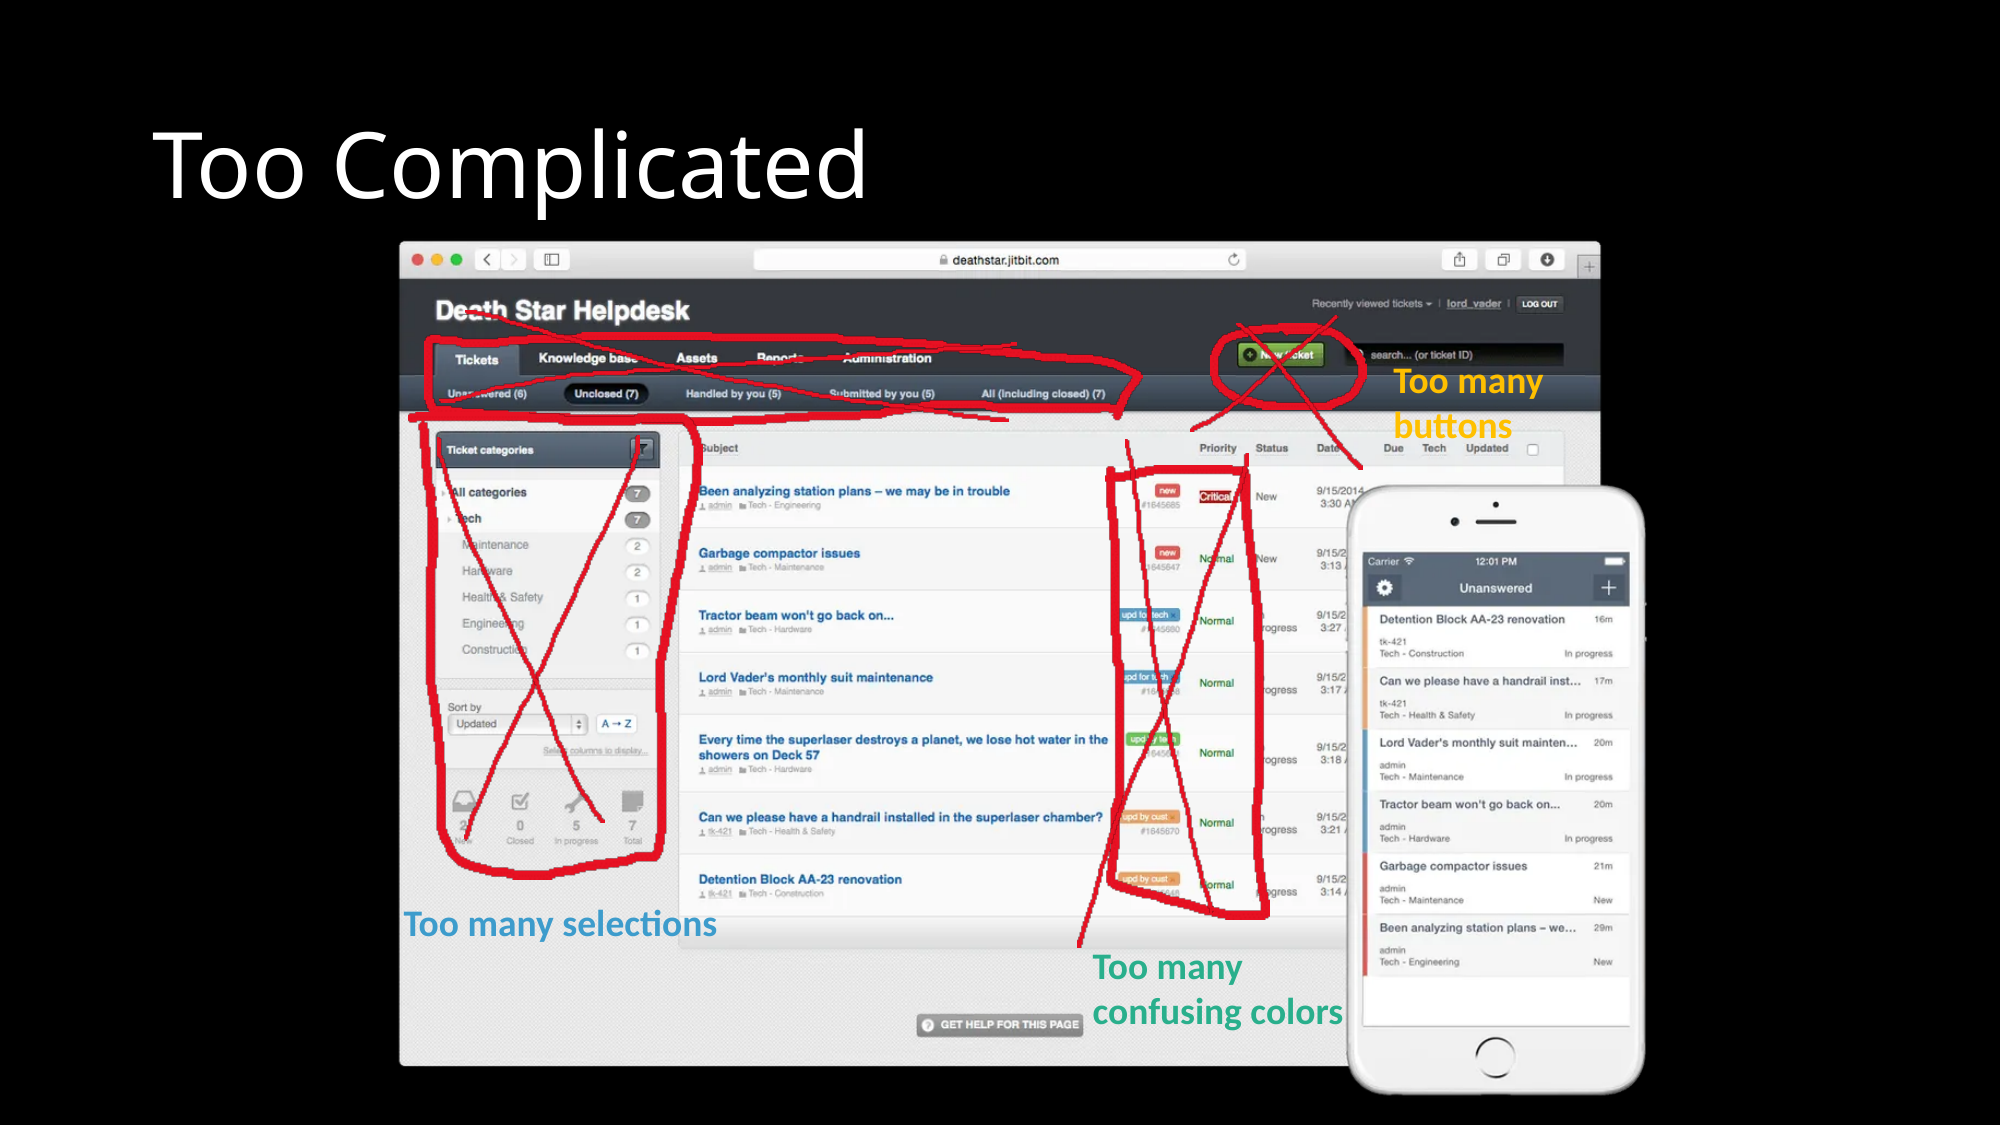

# Too Complicated
Too many buttons
Too many selections
Too many confusing colors